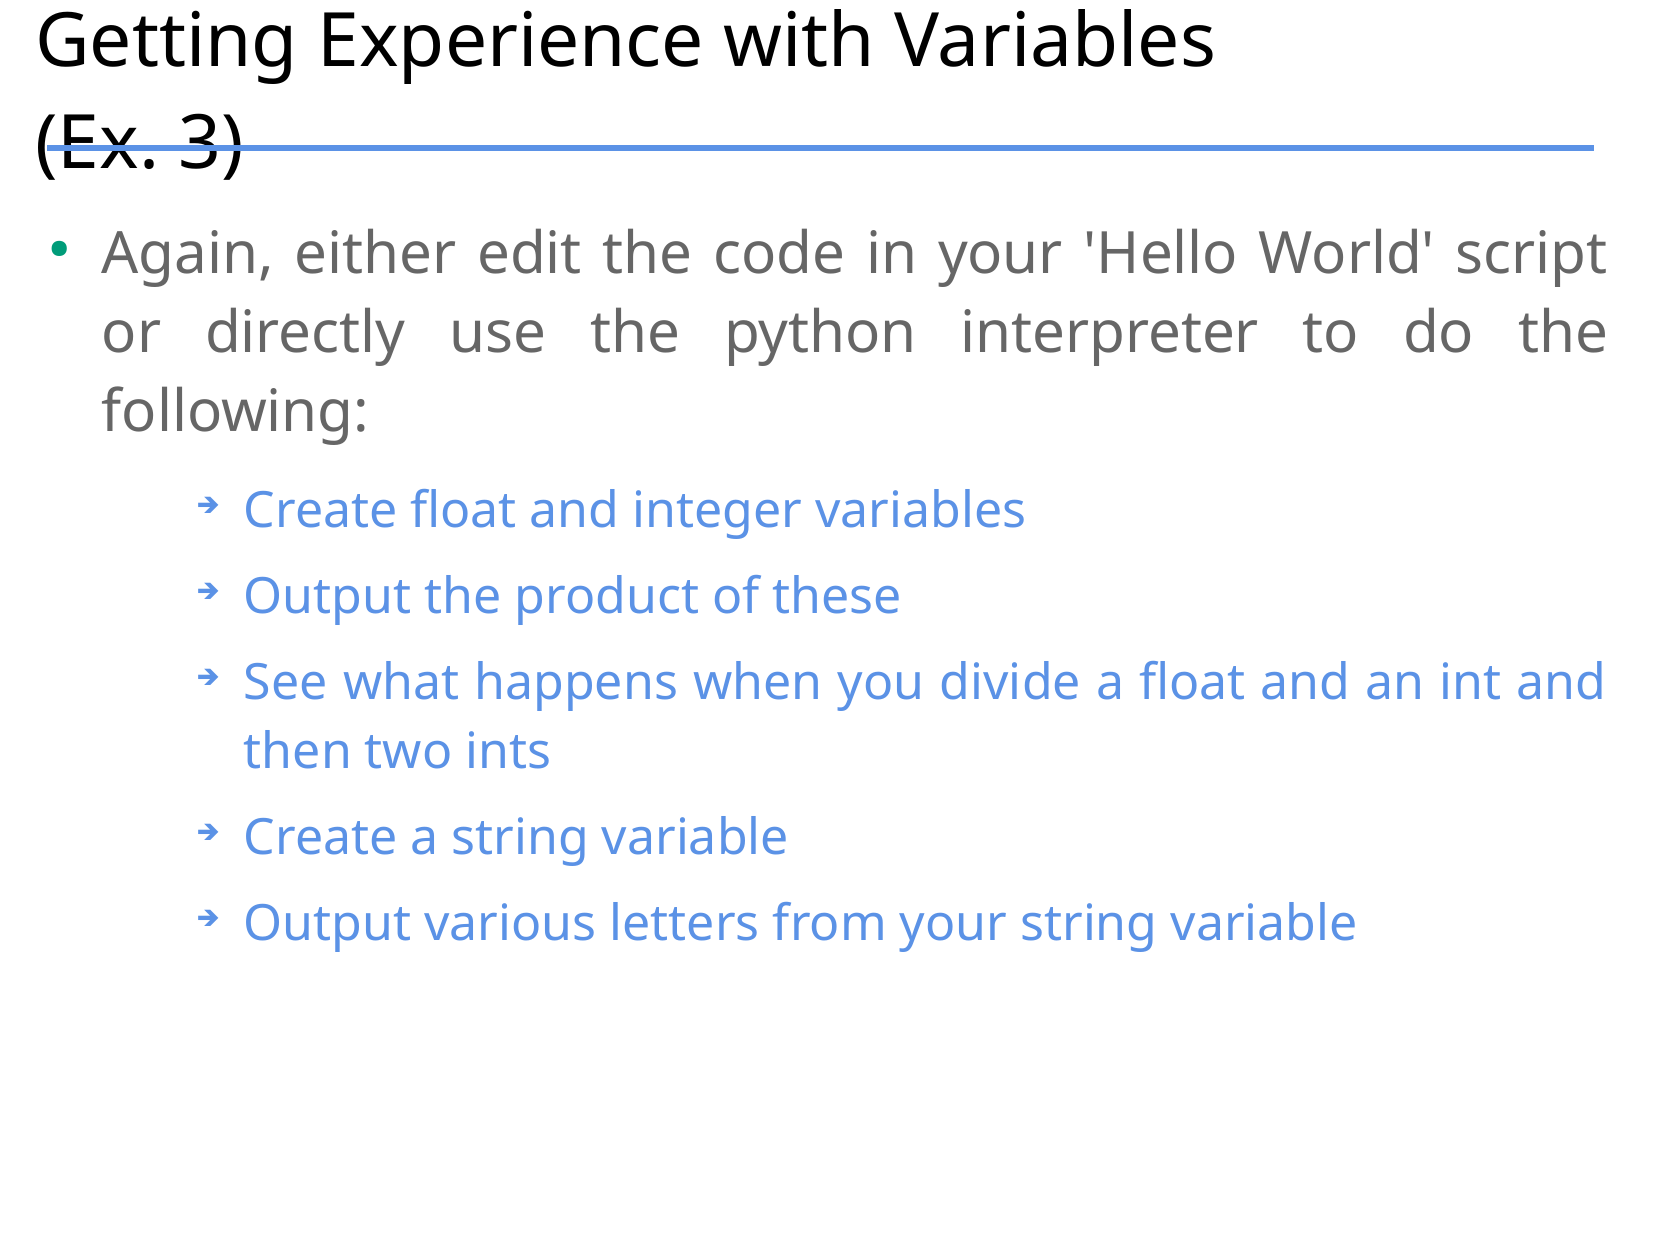

Getting Experience with Variables (Ex. 3)
# Again, either edit the code in your 'Hello World' script or directly use the python interpreter to do the following:
Create float and integer variables
Output the product of these
See what happens when you divide a float and an int and then two ints
Create a string variable
Output various letters from your string variable